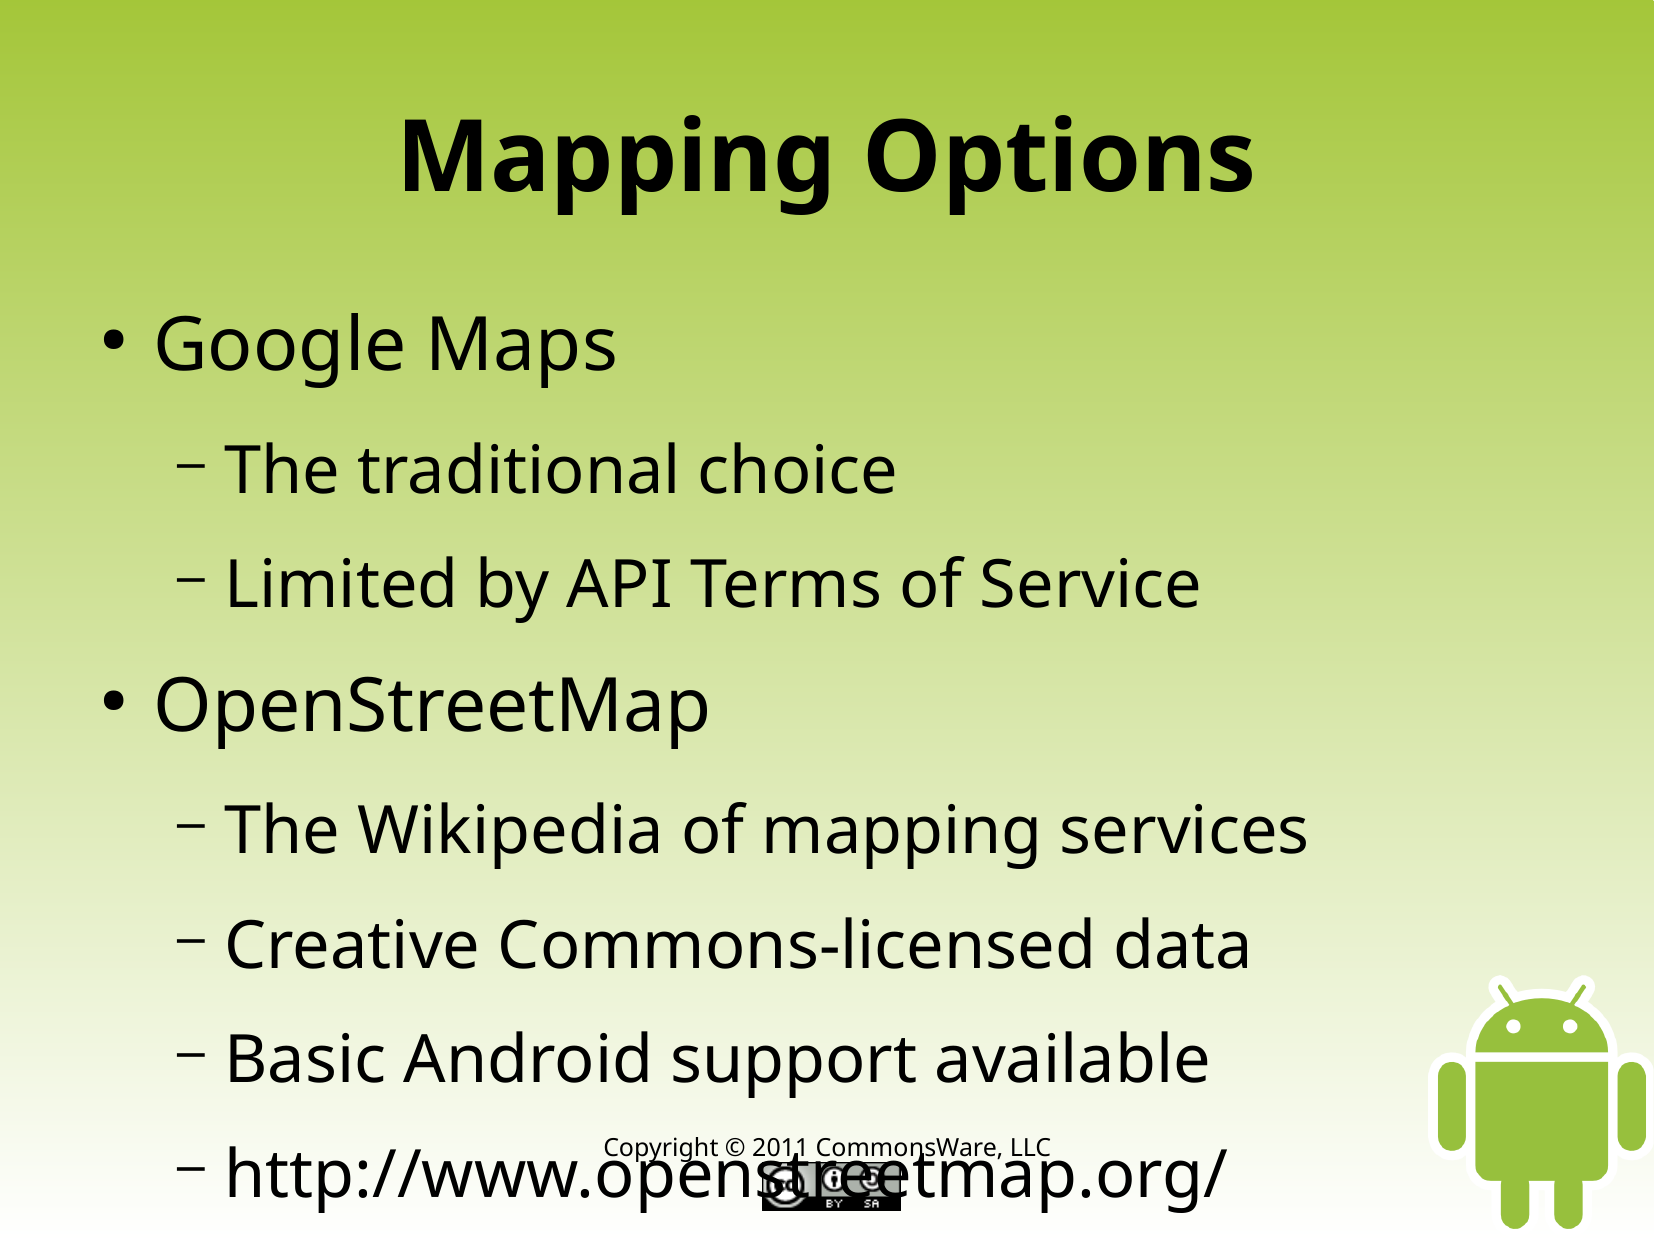

# Mapping Options
Google Maps
The traditional choice
Limited by API Terms of Service
OpenStreetMap
The Wikipedia of mapping services
Creative Commons-licensed data
Basic Android support available
http://www.openstreetmap.org/